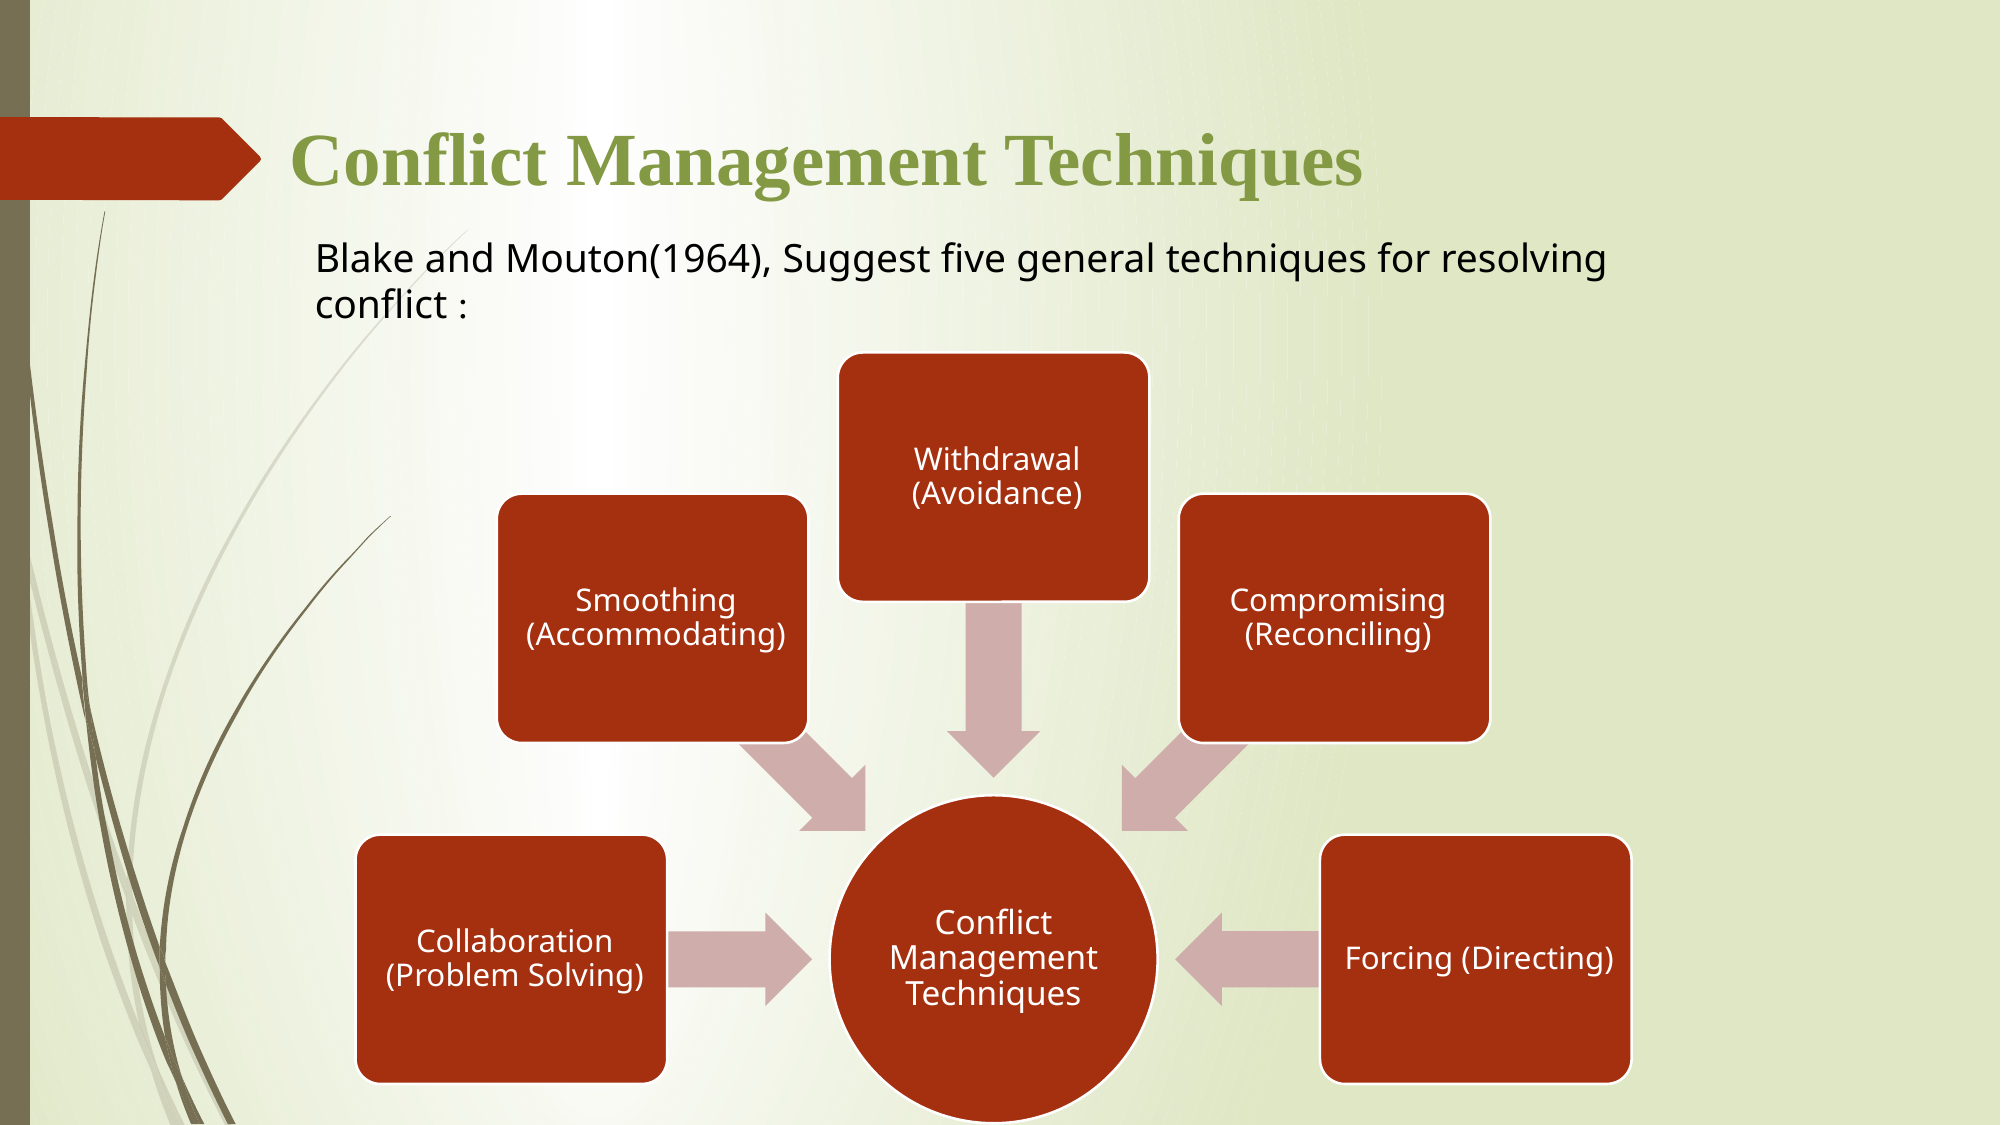

# Conflict Management Techniques
Blake and Mouton(1964), Suggest five general techniques for resolving conflict :
Withdrawal (Avoidance)
Smoothing (Accommodating)
Compromising (Reconciling)
Conflict Management Techniques
Collaboration (Problem Solving)
Forcing (Directing)